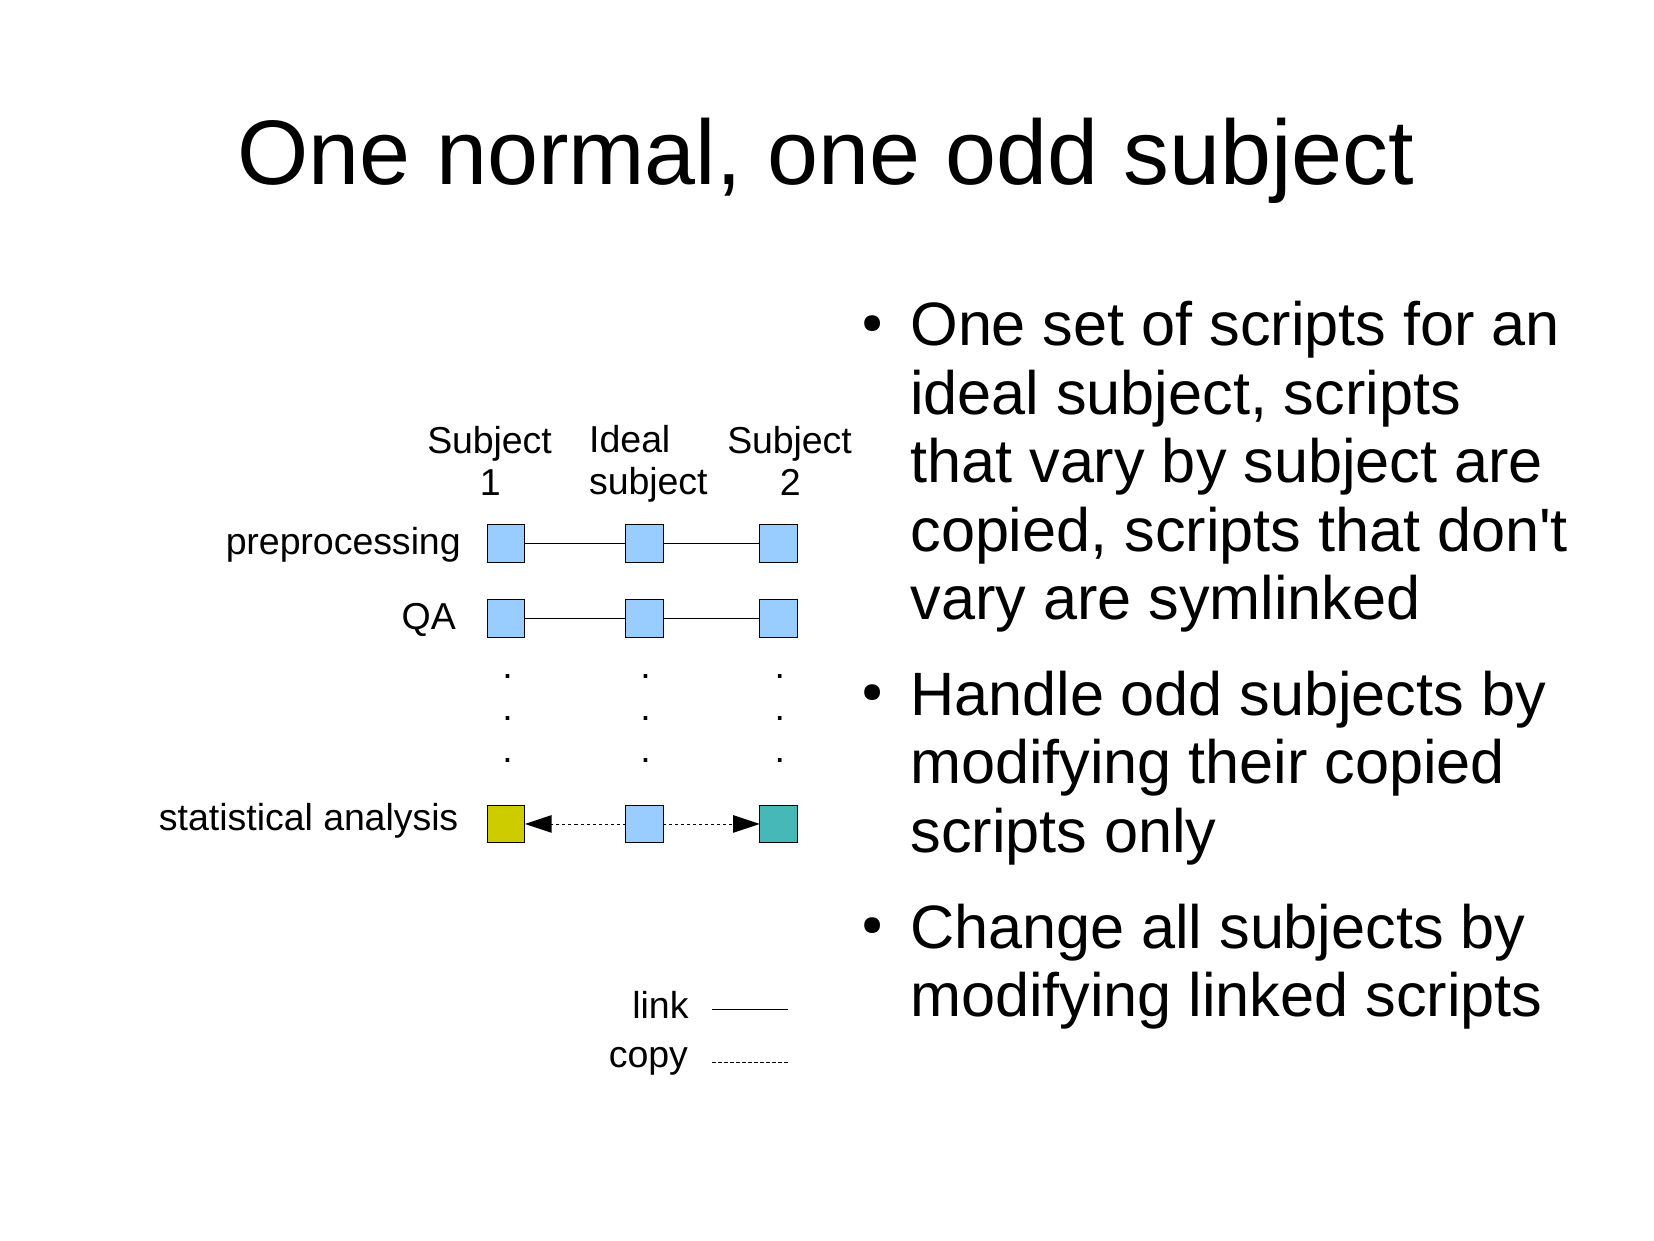

# One normal, one odd subject
One set of scripts for an ideal subject, scripts that vary by subject are copied, scripts that don't vary are symlinked
Handle odd subjects by modifying their copied scripts only
Change all subjects by modifying linked scripts
Ideal subject
Subject
 1
Subject
 2
preprocessing
QA
...
...
...
statistical analysis
link
copy